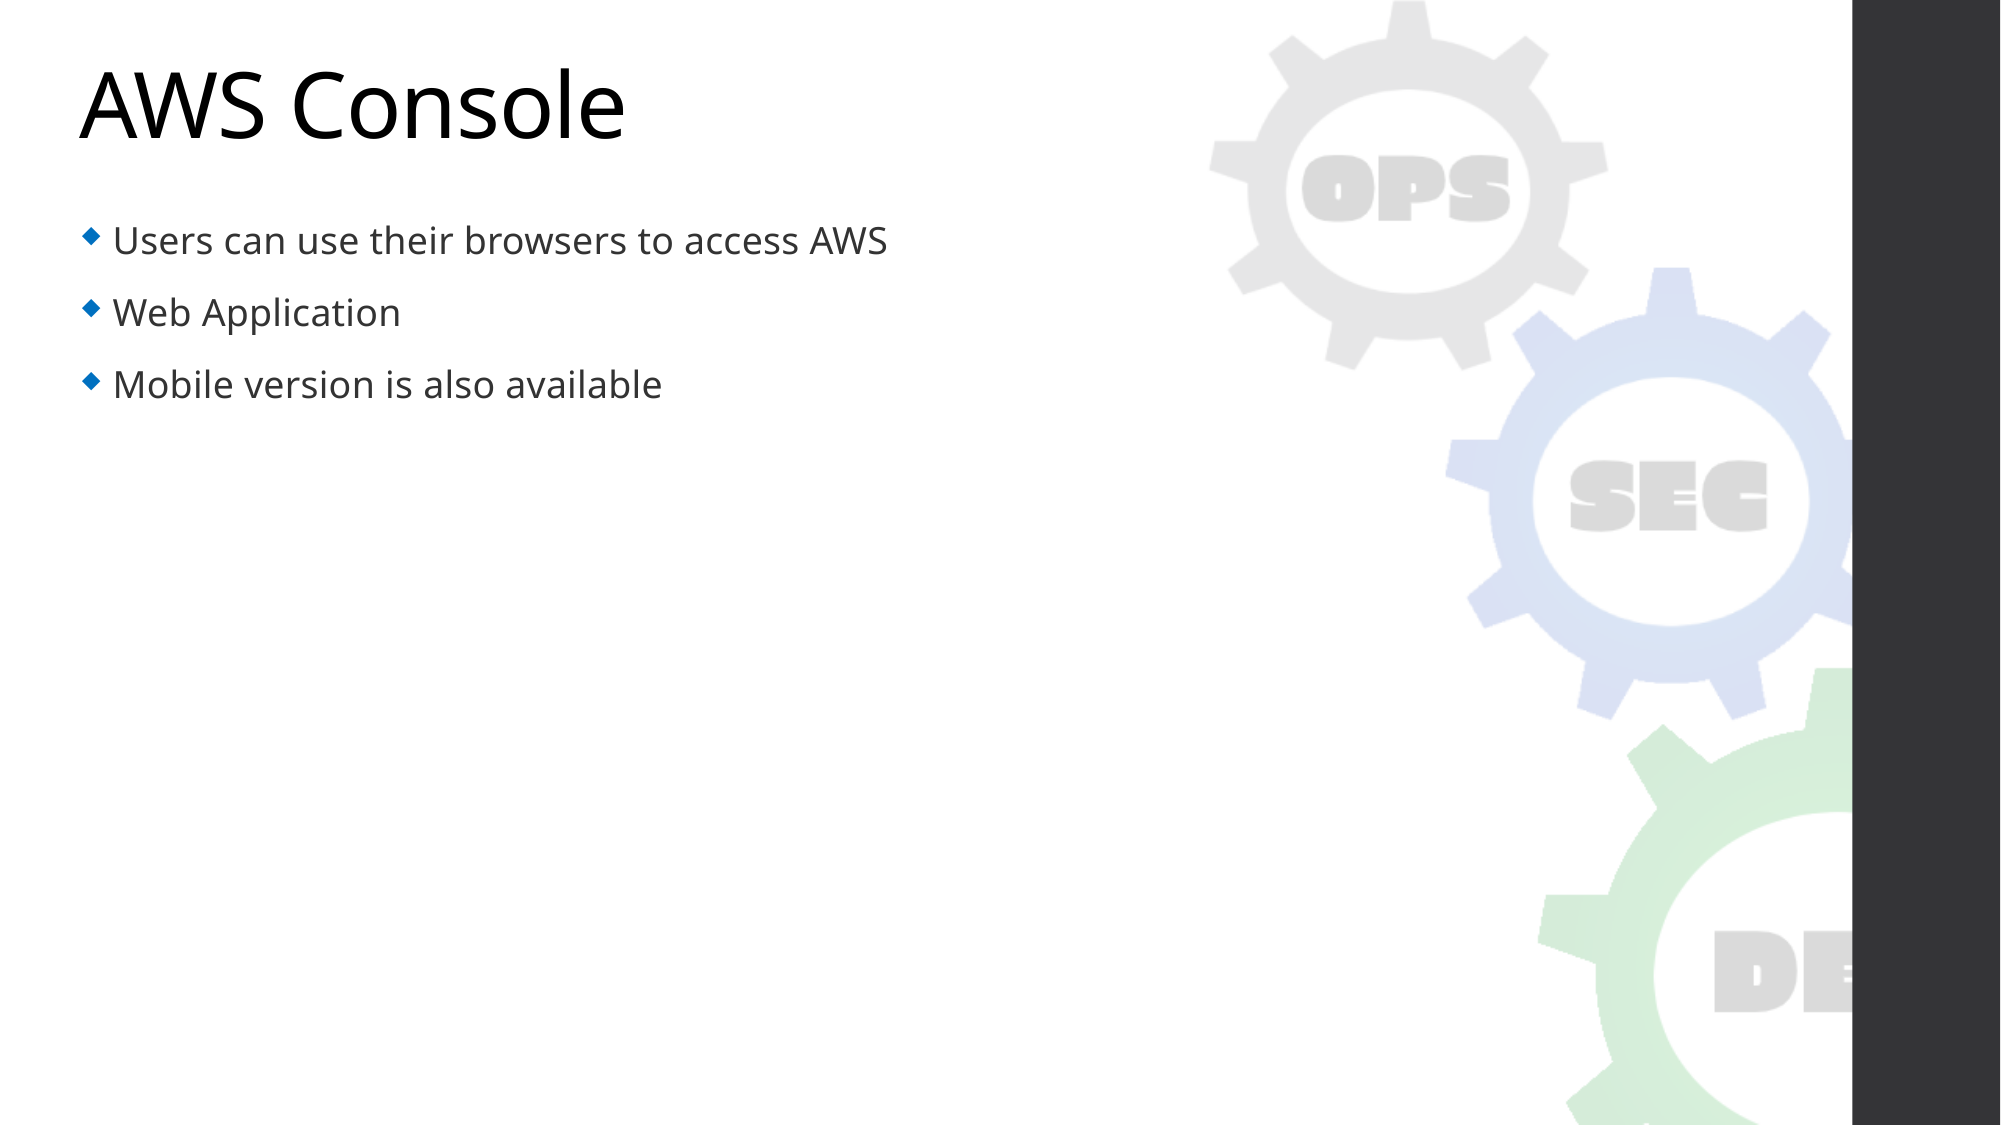

# AWS Console
Users can use their browsers to access AWS
Web Application
Mobile version is also available